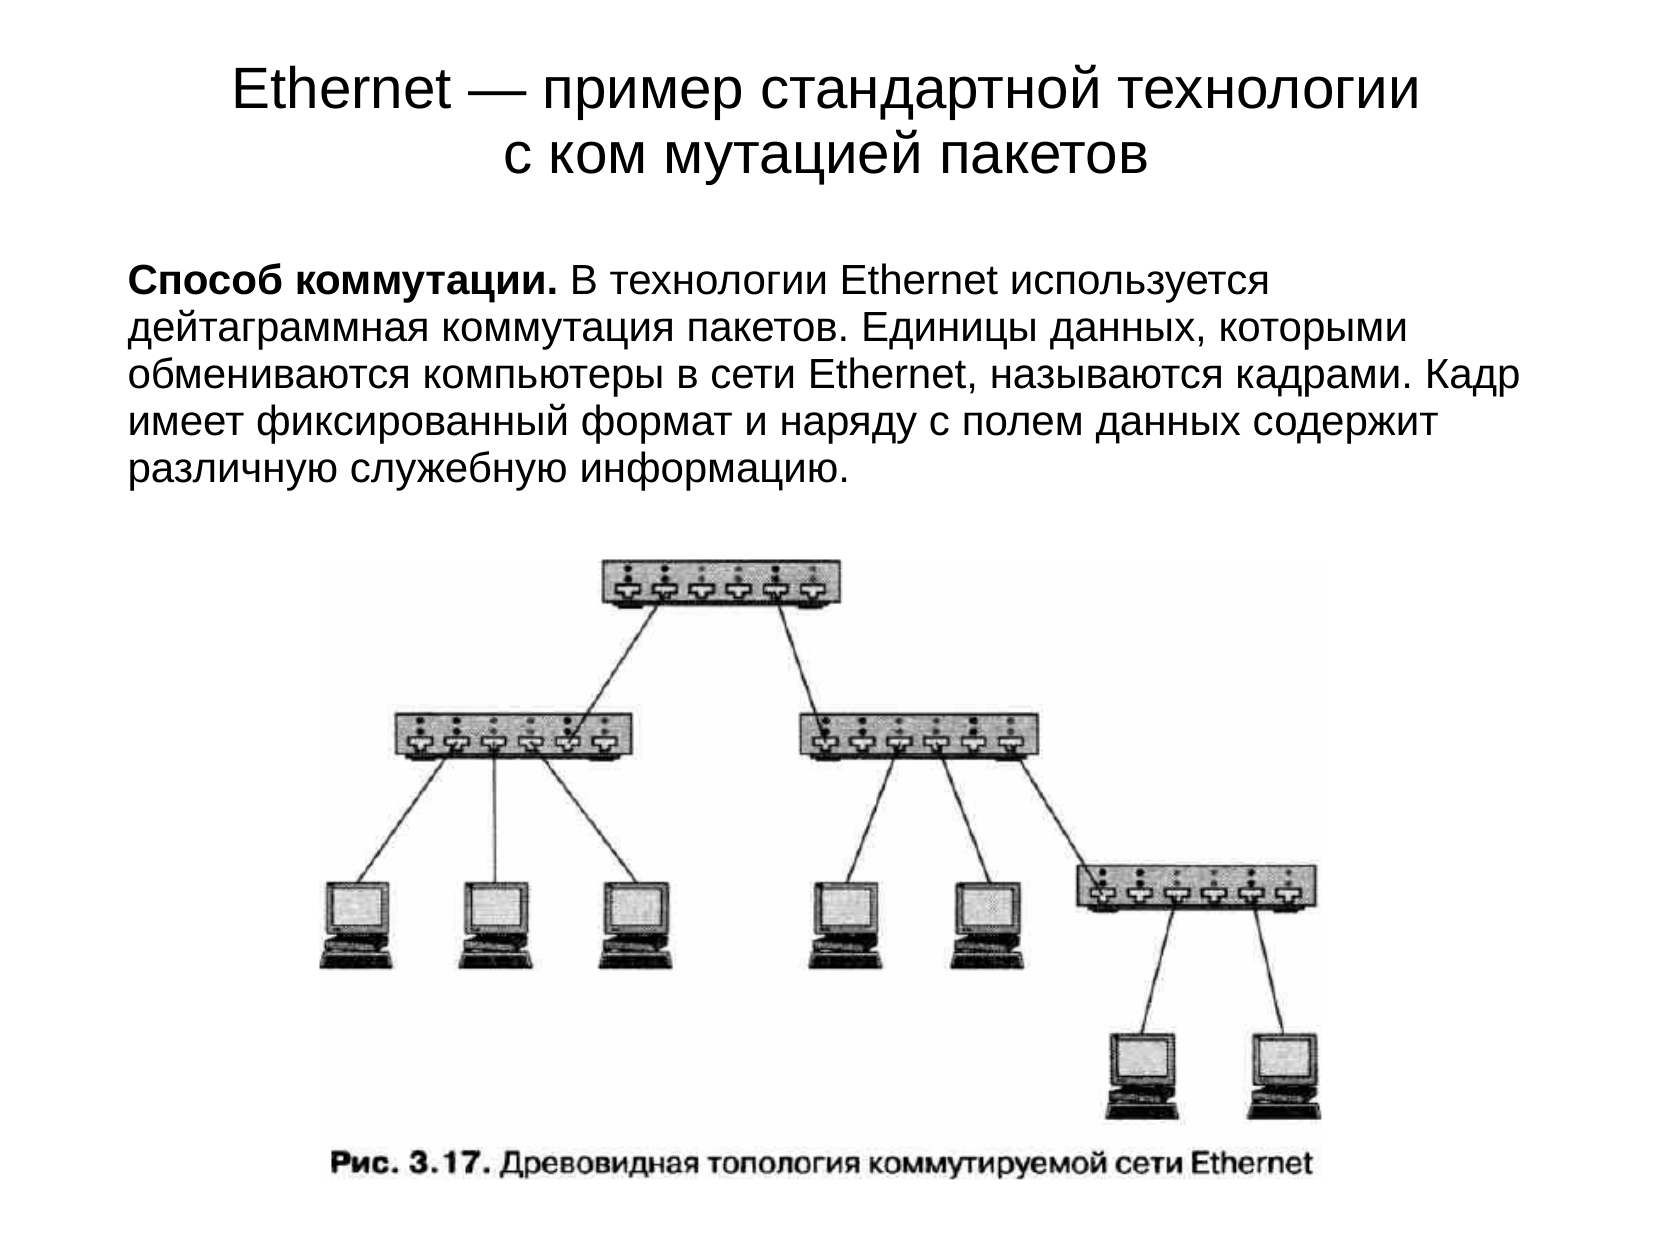

# Ethernet — пример стандартной технологии с ком мутацией пакетов
Способ коммутации. В технологии Ethernet используется дейтаграммная коммутация пакетов. Единицы данных, которыми обмениваются компьютеры в сети Ethernet, называются кадрами. Кадр имеет фиксированный формат и наряду с полем данных содержит различную служебную информацию.